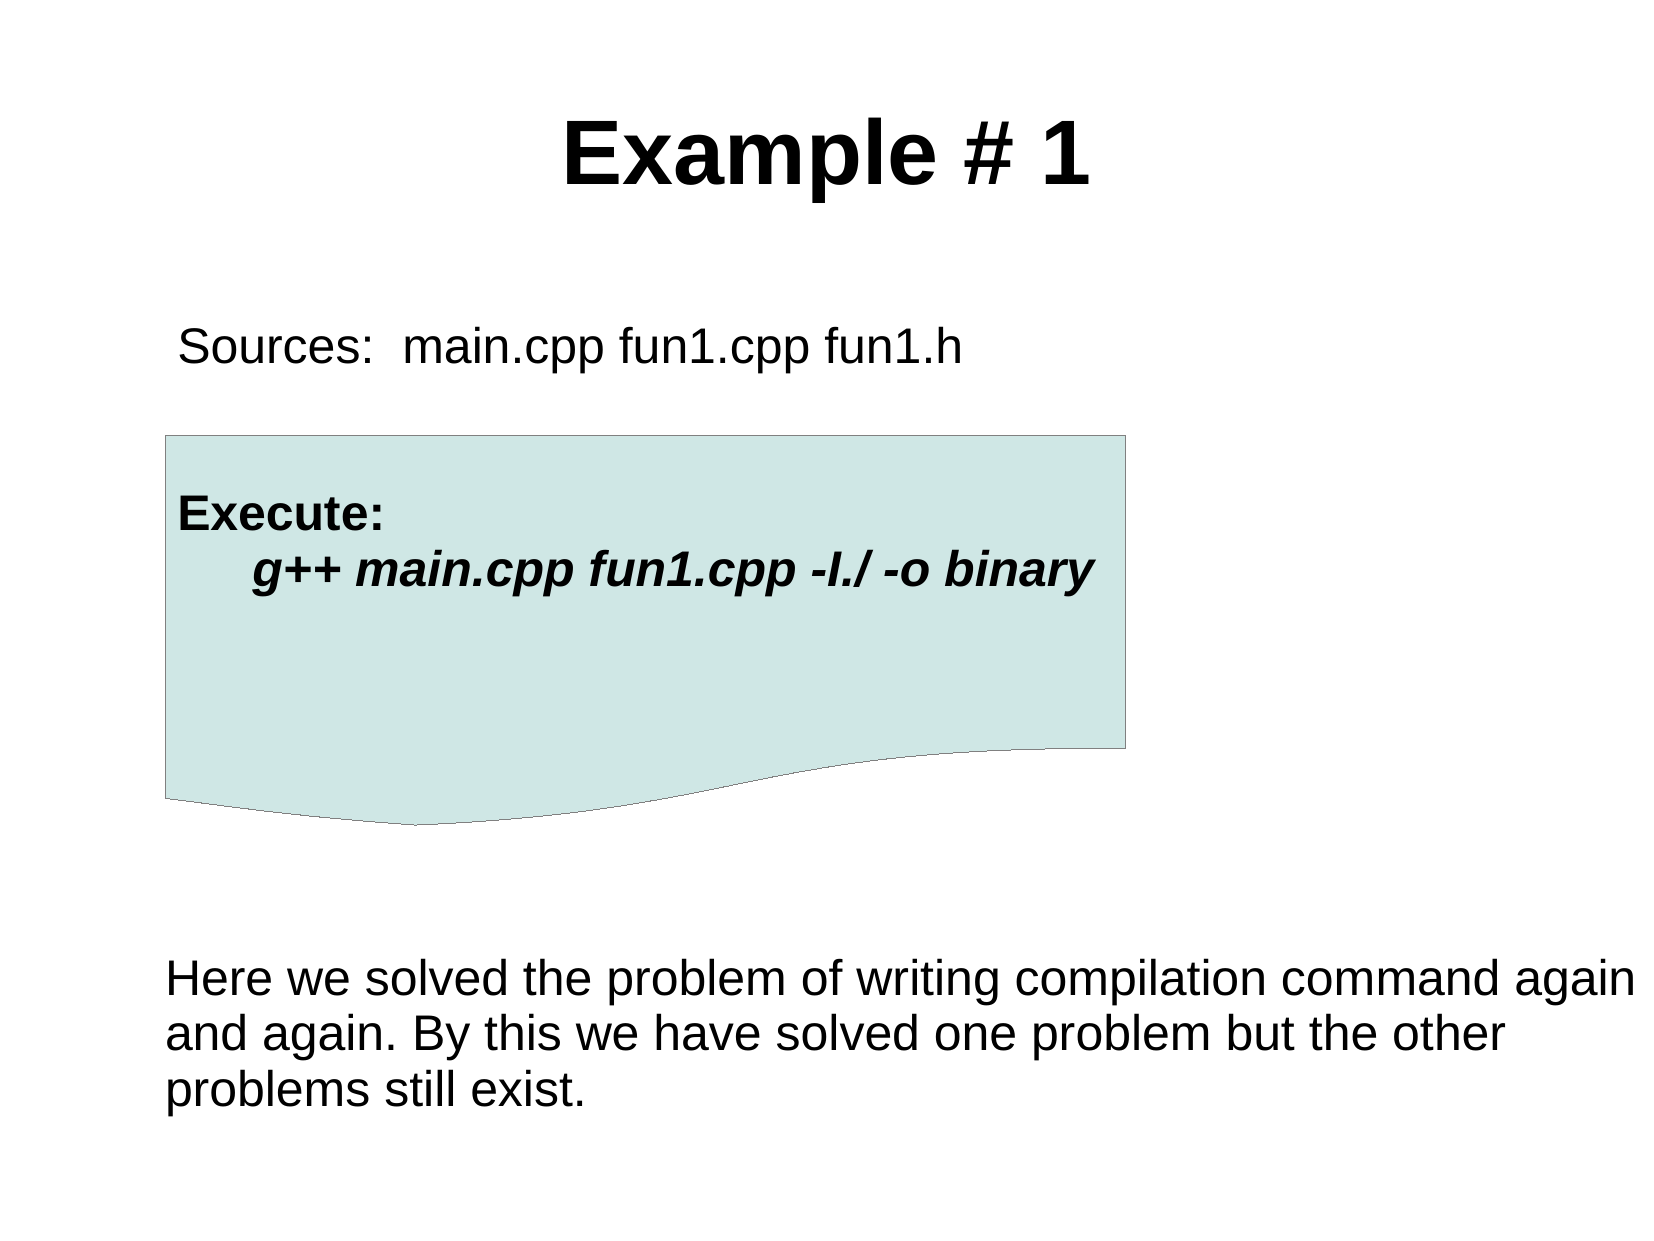

# Example # 1
Sources:	main.cpp fun1.cpp fun1.h
Execute:
	g++ main.cpp fun1.cpp -I./ -o binary
Here we solved the problem of writing compilation command again and again. By this we have solved one problem but the other problems still exist.